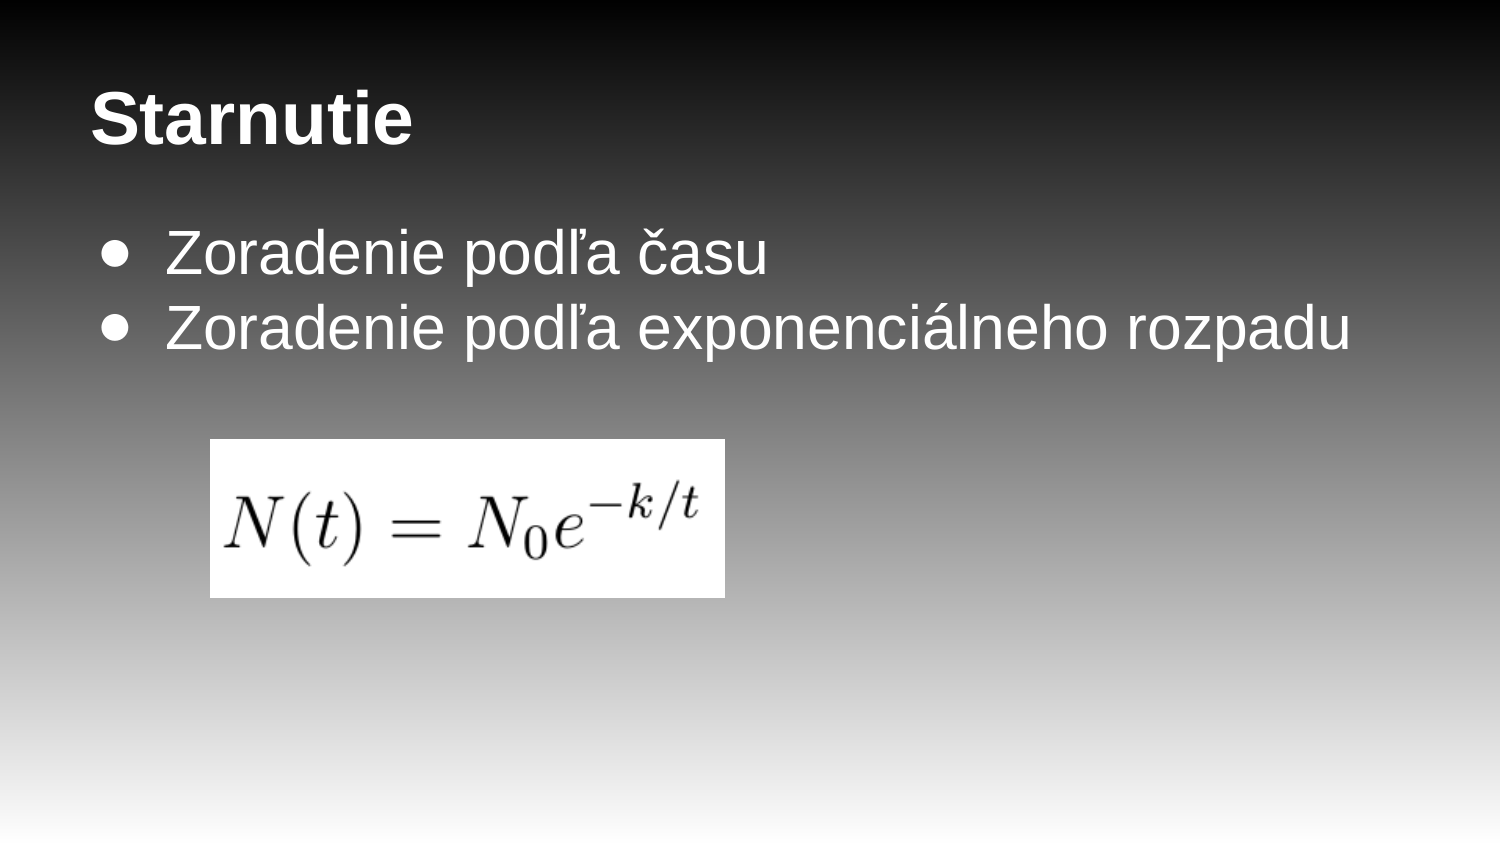

Starnutie
# Zoradenie podľa času
Zoradenie podľa exponenciálneho rozpadu